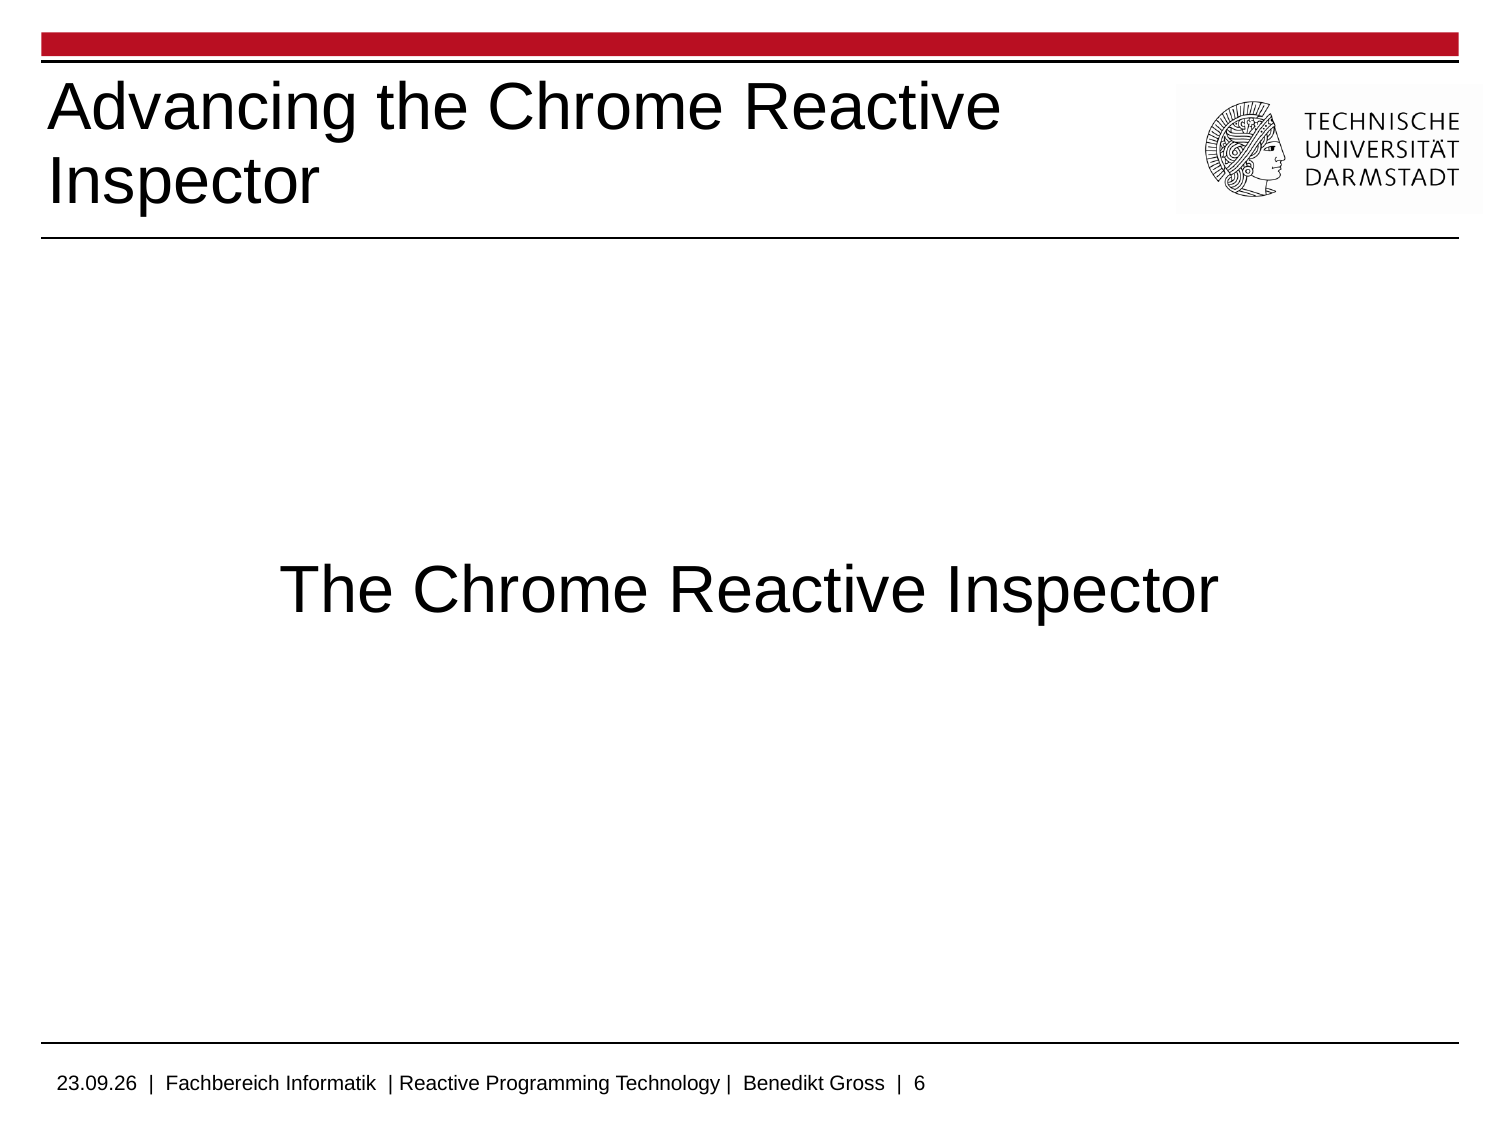

Advancing the Chrome Reactive Inspector
# The Chrome Reactive Inspector